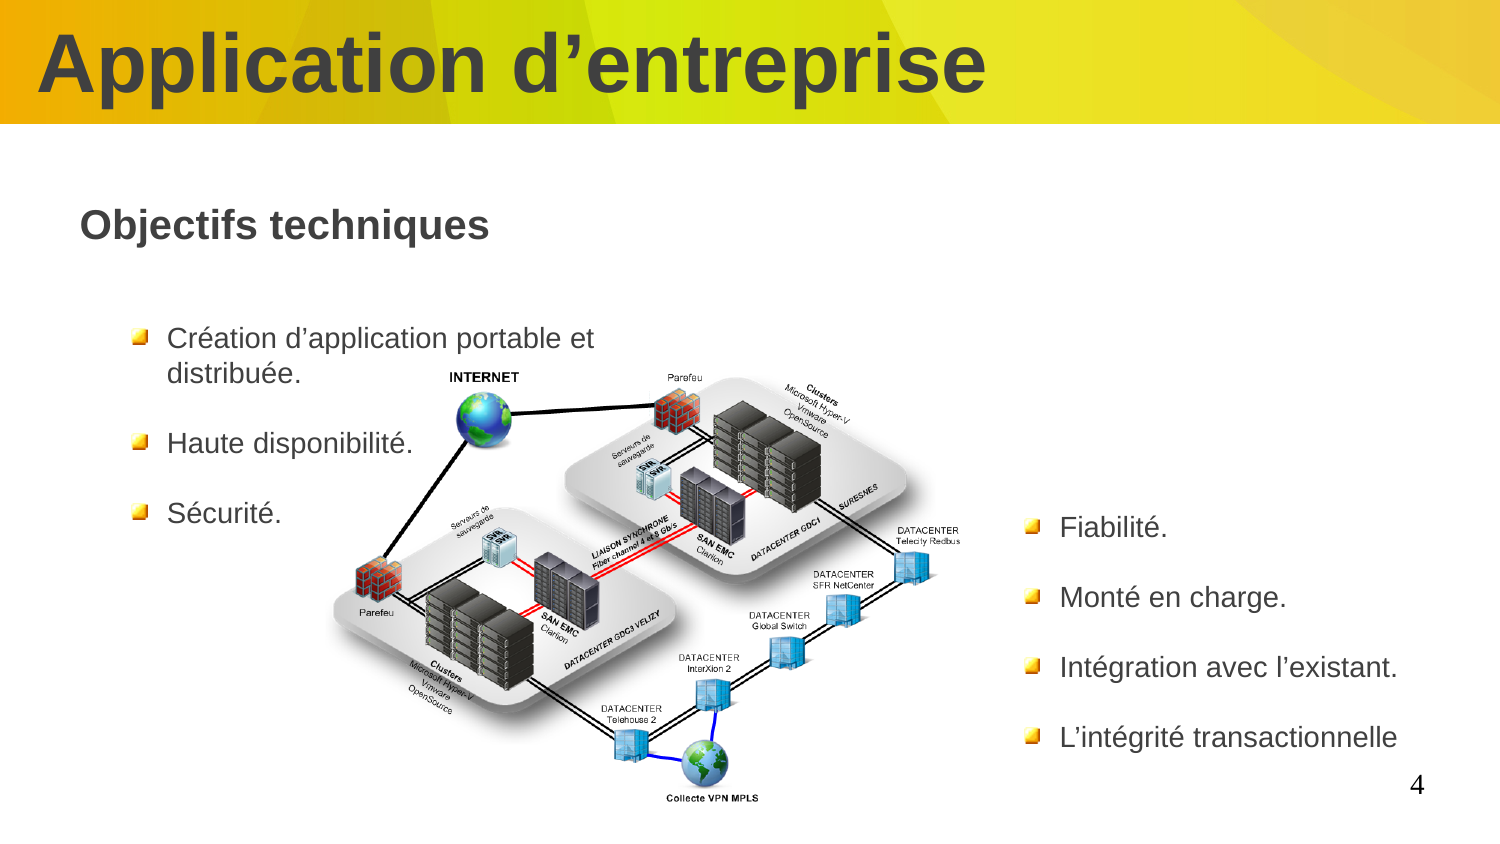

Application d’entreprise
Objectifs techniques
Création d’application portable et distribuée.
Haute disponibilité.
Sécurité.
Fiabilité.
Monté en charge.
Intégration avec l’existant.
L’intégrité transactionnelle
4